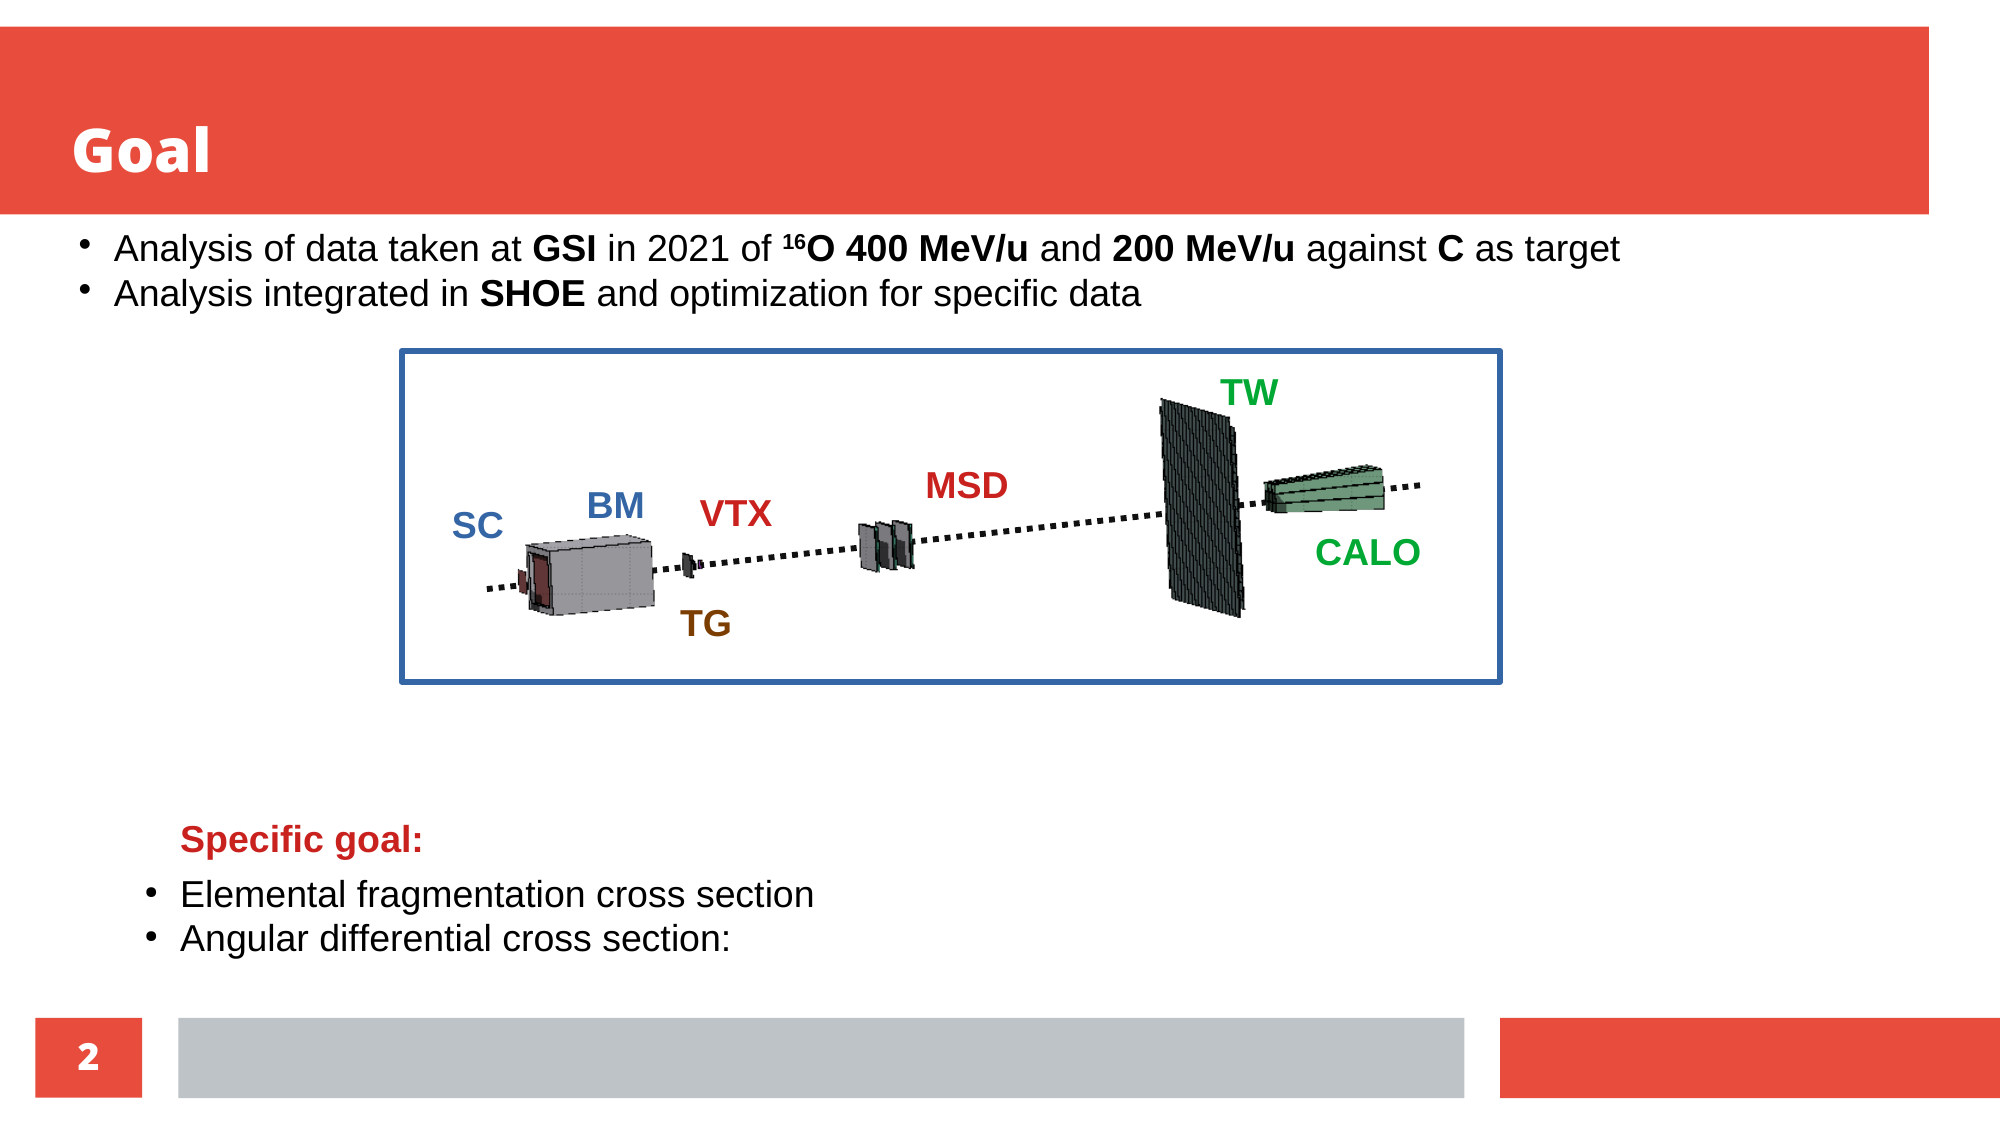

# Goal
Analysis of data taken at GSI in 2021 of 16O 400 MeV/u and 200 MeV/u against C as target
Analysis integrated in SHOE and optimization for specific data
TW
MSD
BM
VTX
SC
CALO
TG
Specific goal:
Elemental fragmentation cross section
Angular differential cross section:
2